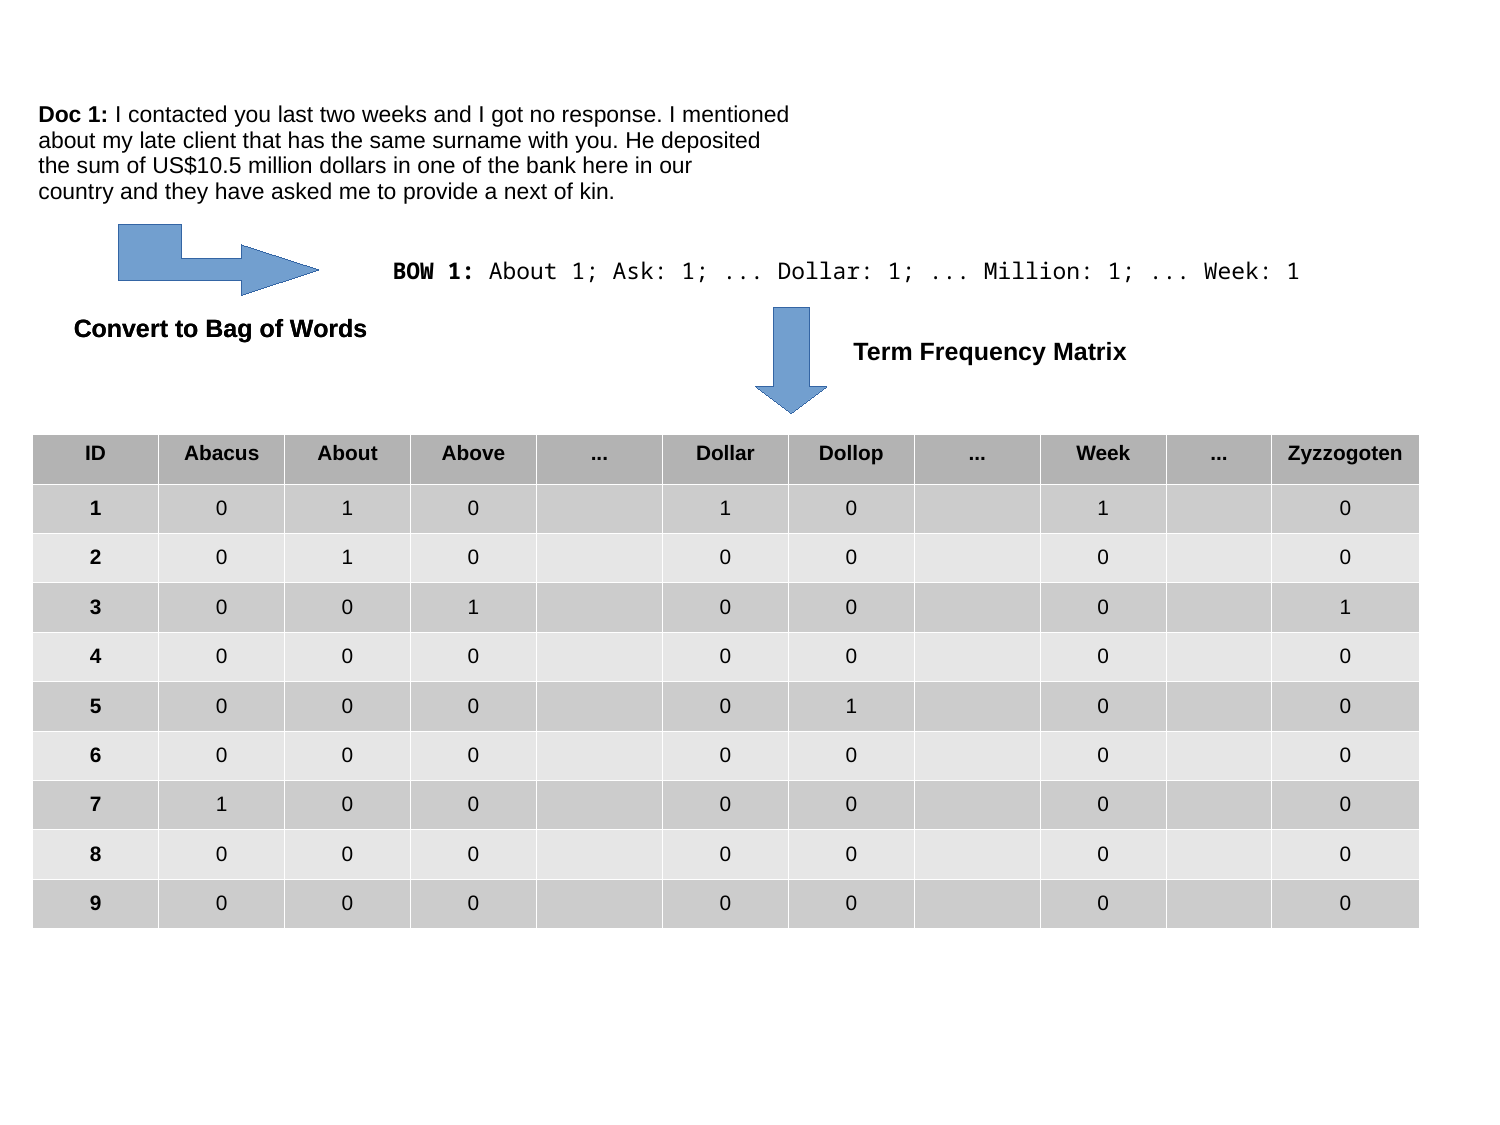

Doc 1: I contacted you last two weeks and I got no response. I mentioned
about my late client that has the same surname with you. He deposited
the sum of US$10.5 million dollars in one of the bank here in our
country and they have asked me to provide a next of kin.
BOW 1: About 1; Ask: 1; ... Dollar: 1; ... Million: 1; ... Week: 1
Convert to Bag of Words
Convert to Bag of Words
Term Frequency Matrix
| ID | Abacus | About | Above | ... | Dollar | Dollop | ... | Week | ... | Zyzzogoten |
| --- | --- | --- | --- | --- | --- | --- | --- | --- | --- | --- |
| 1 | 0 | 1 | 0 | | 1 | 0 | | 1 | | 0 |
| 2 | 0 | 1 | 0 | | 0 | 0 | | 0 | | 0 |
| 3 | 0 | 0 | 1 | | 0 | 0 | | 0 | | 1 |
| 4 | 0 | 0 | 0 | | 0 | 0 | | 0 | | 0 |
| 5 | 0 | 0 | 0 | | 0 | 1 | | 0 | | 0 |
| 6 | 0 | 0 | 0 | | 0 | 0 | | 0 | | 0 |
| 7 | 1 | 0 | 0 | | 0 | 0 | | 0 | | 0 |
| 8 | 0 | 0 | 0 | | 0 | 0 | | 0 | | 0 |
| 9 | 0 | 0 | 0 | | 0 | 0 | | 0 | | 0 |